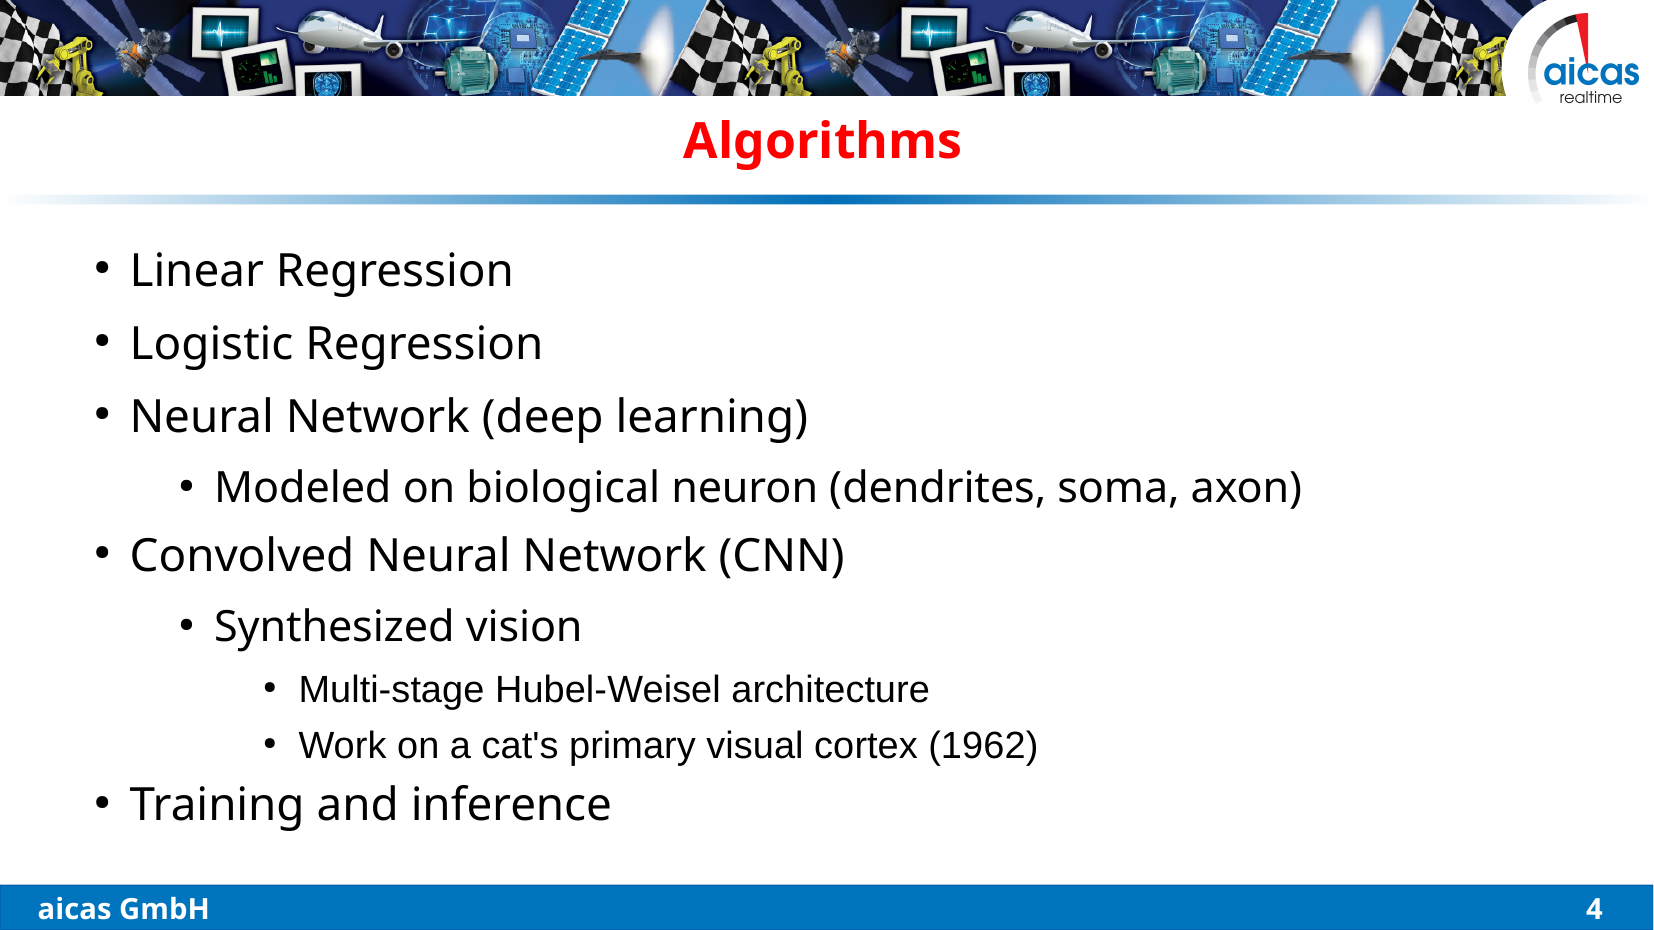

# Algorithms
Linear Regression
Logistic Regression
Neural Network (deep learning)
Modeled on biological neuron (dendrites, soma, axon)
Convolved Neural Network (CNN)
Synthesized vision
Multi-stage Hubel-Weisel architecture
Work on a cat's primary visual cortex (1962)
Training and inference